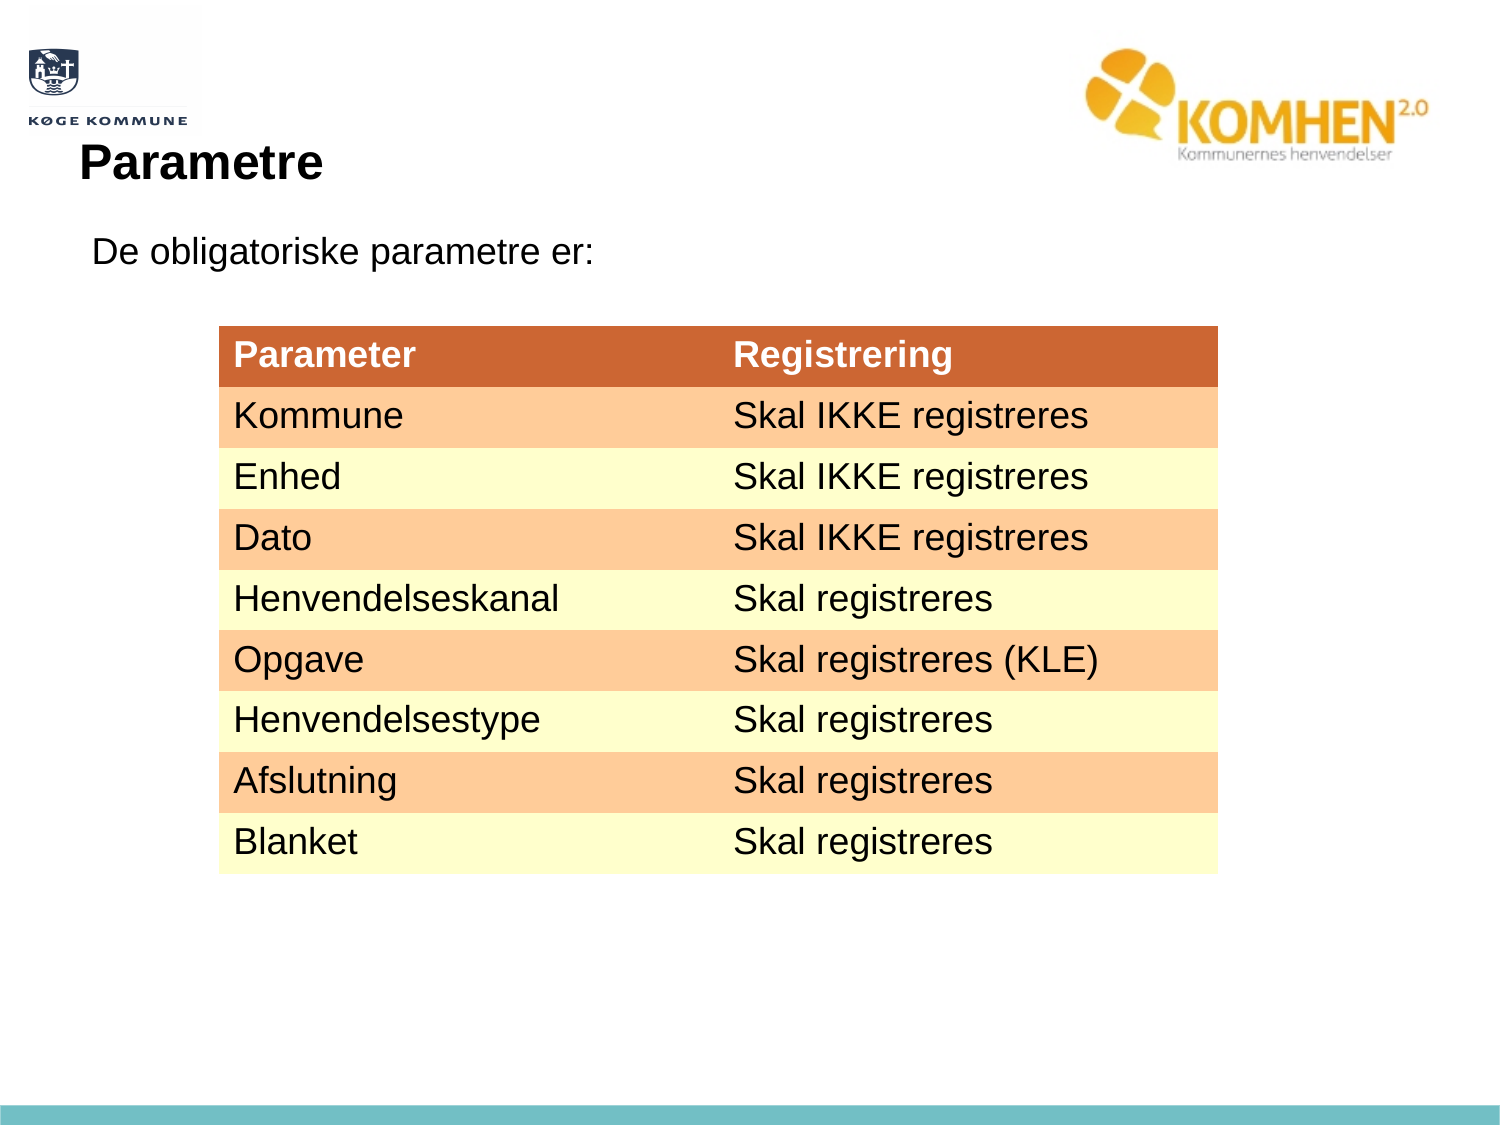

Parametre
De obligatoriske parametre er:
| Parameter | Registrering |
| --- | --- |
| Kommune | Skal IKKE registreres |
| Enhed | Skal IKKE registreres |
| Dato | Skal IKKE registreres |
| Henvendelseskanal | Skal registreres |
| Opgave | Skal registreres (KLE) |
| Henvendelsestype | Skal registreres |
| Afslutning | Skal registreres |
| Blanket | Skal registreres |